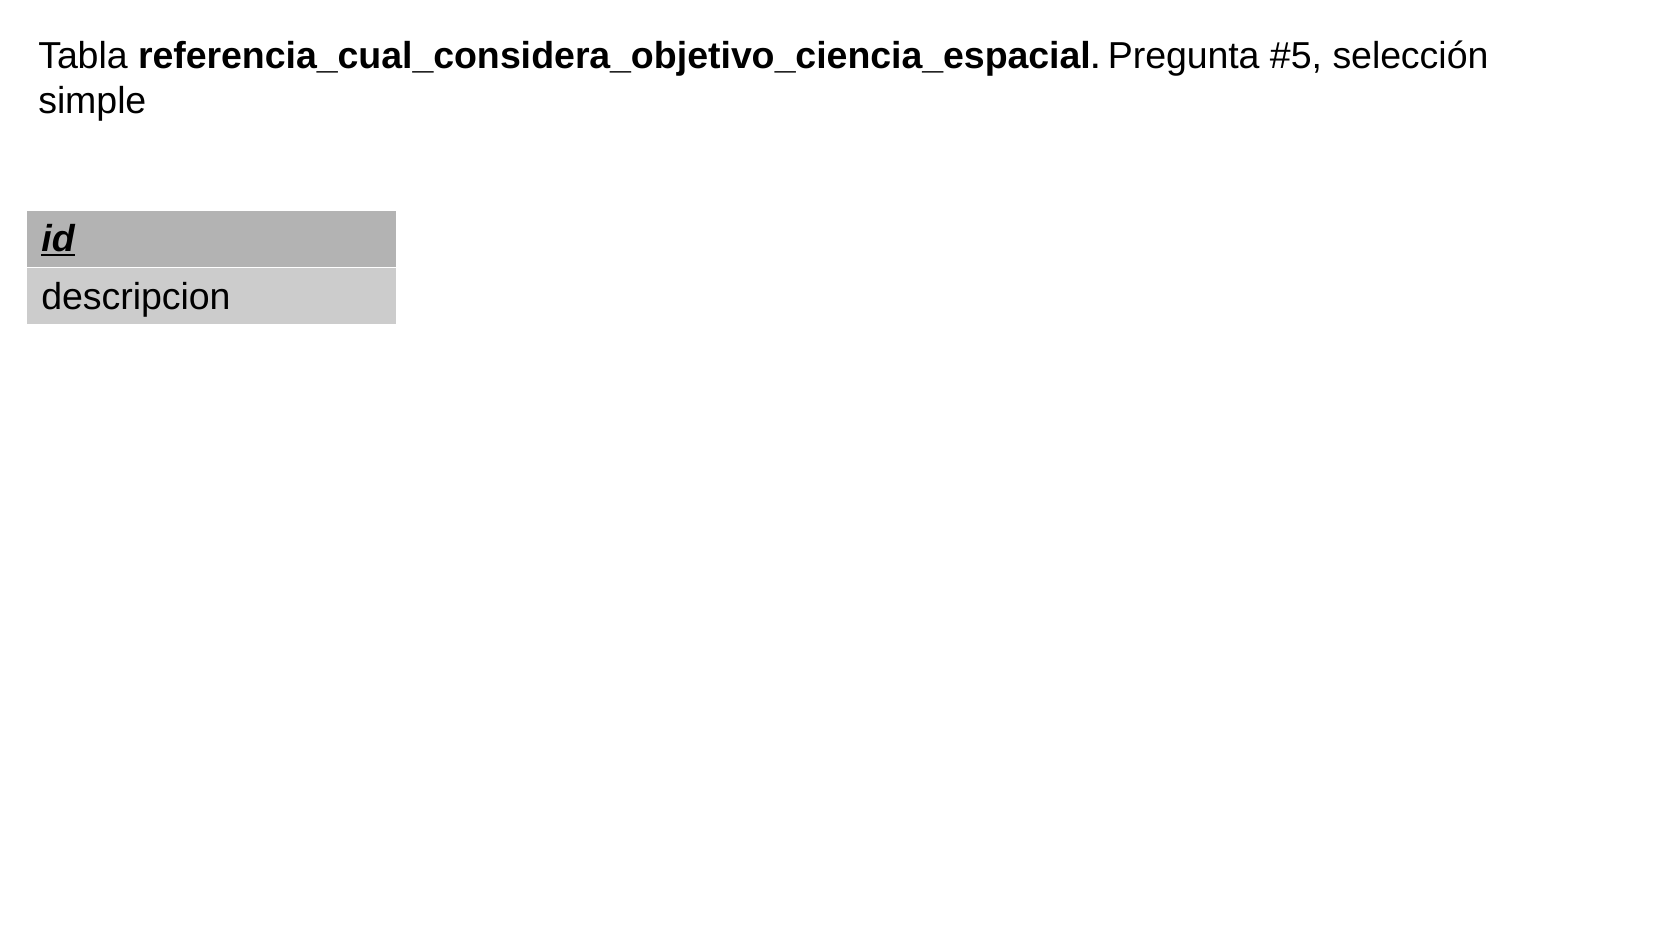

Tabla referencia_cual_considera_objetivo_ciencia_espacial. Pregunta #5, selección simple
| id |
| --- |
| descripcion |